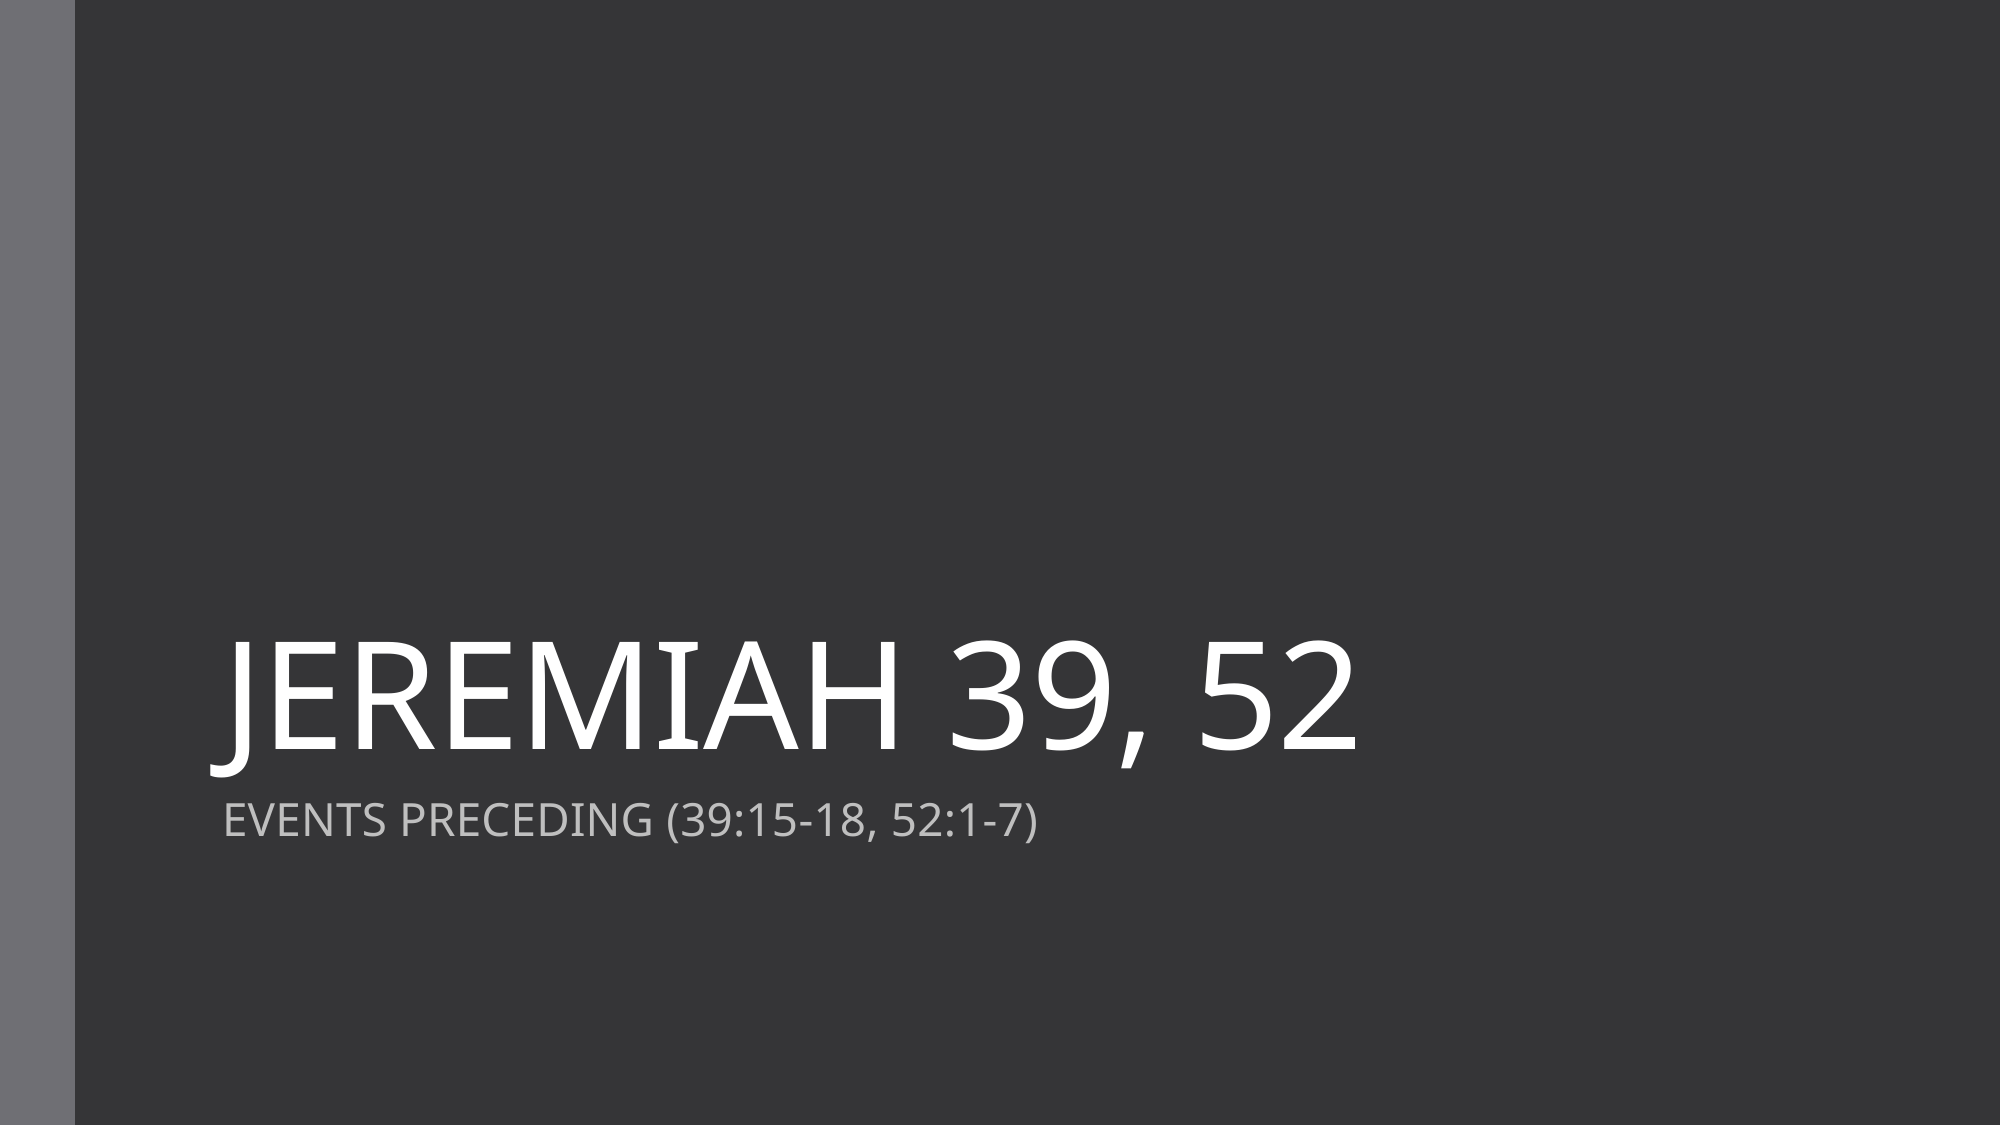

# JEREMIAH 39, 52
EVENTS PRECEDING (39:15-18, 52:1-7)